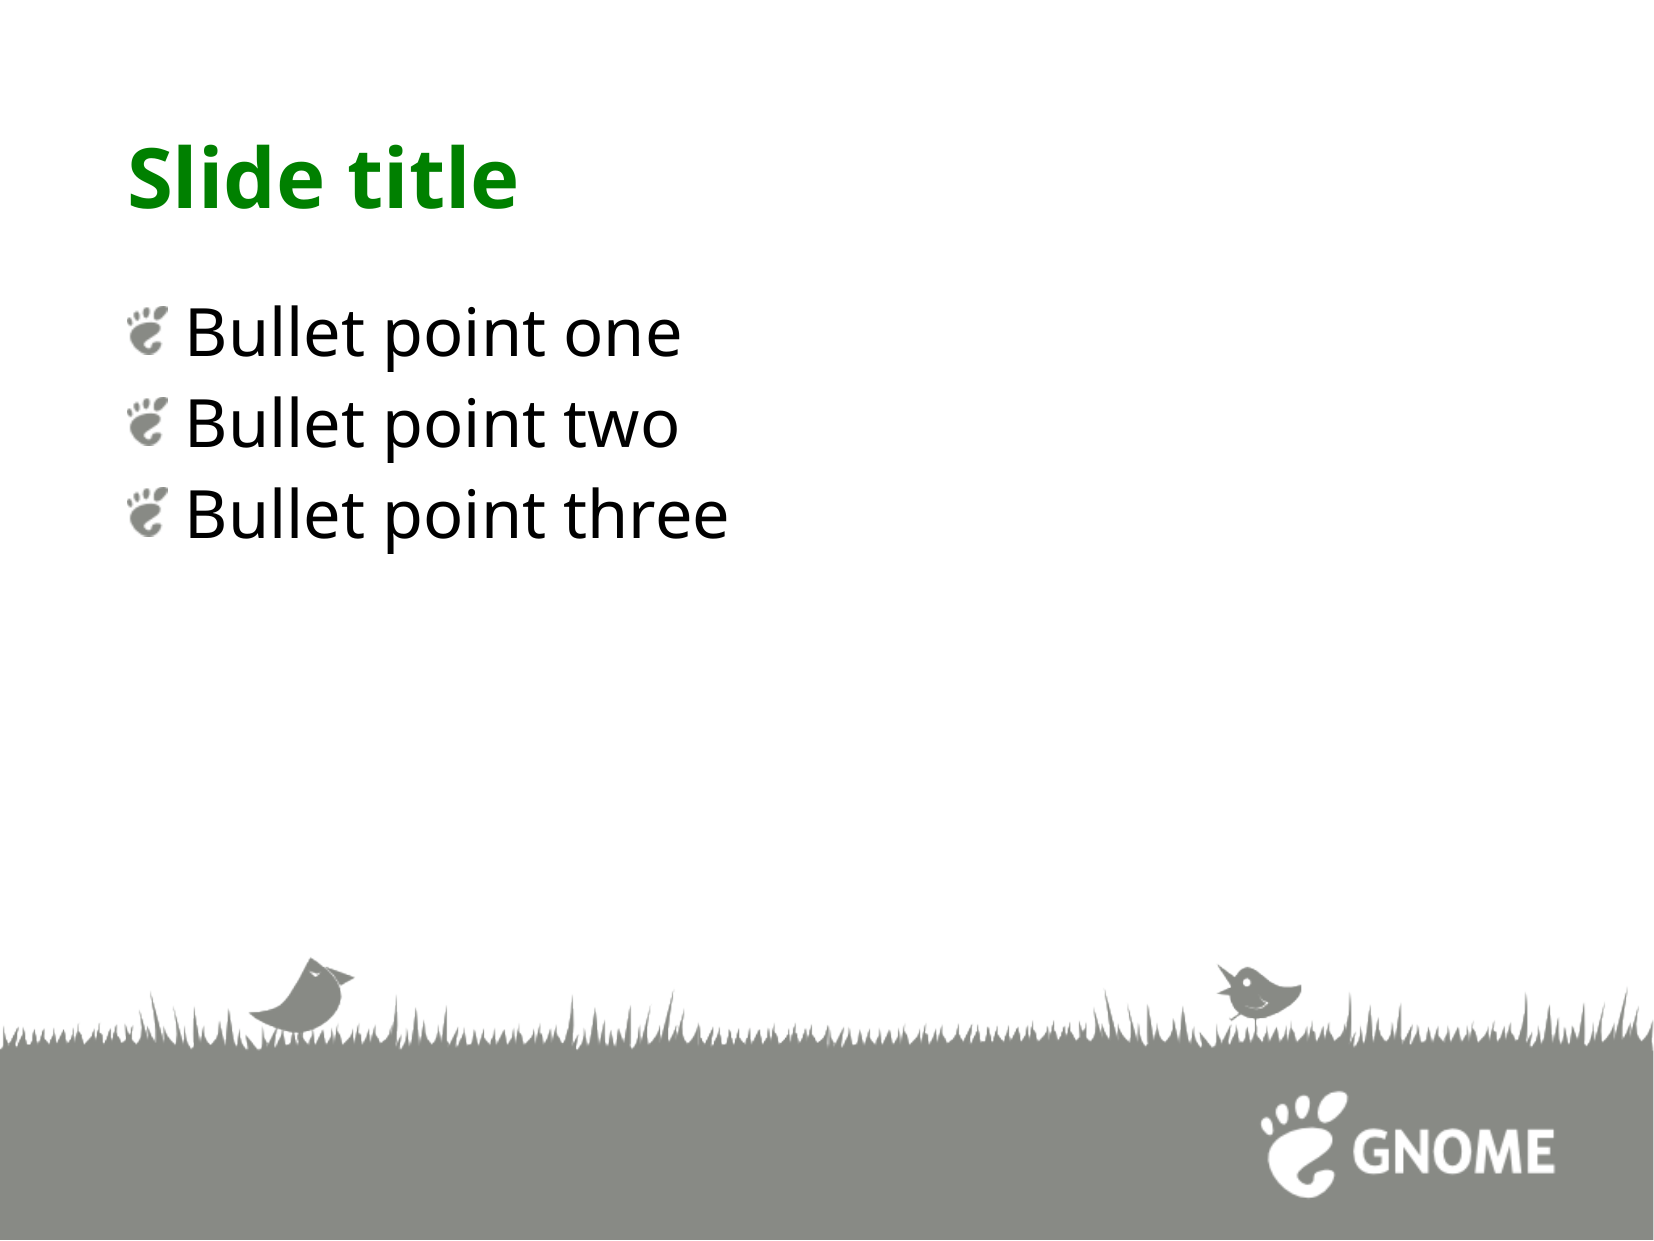

Slide title
 Bullet point one
 Bullet point two
 Bullet point three